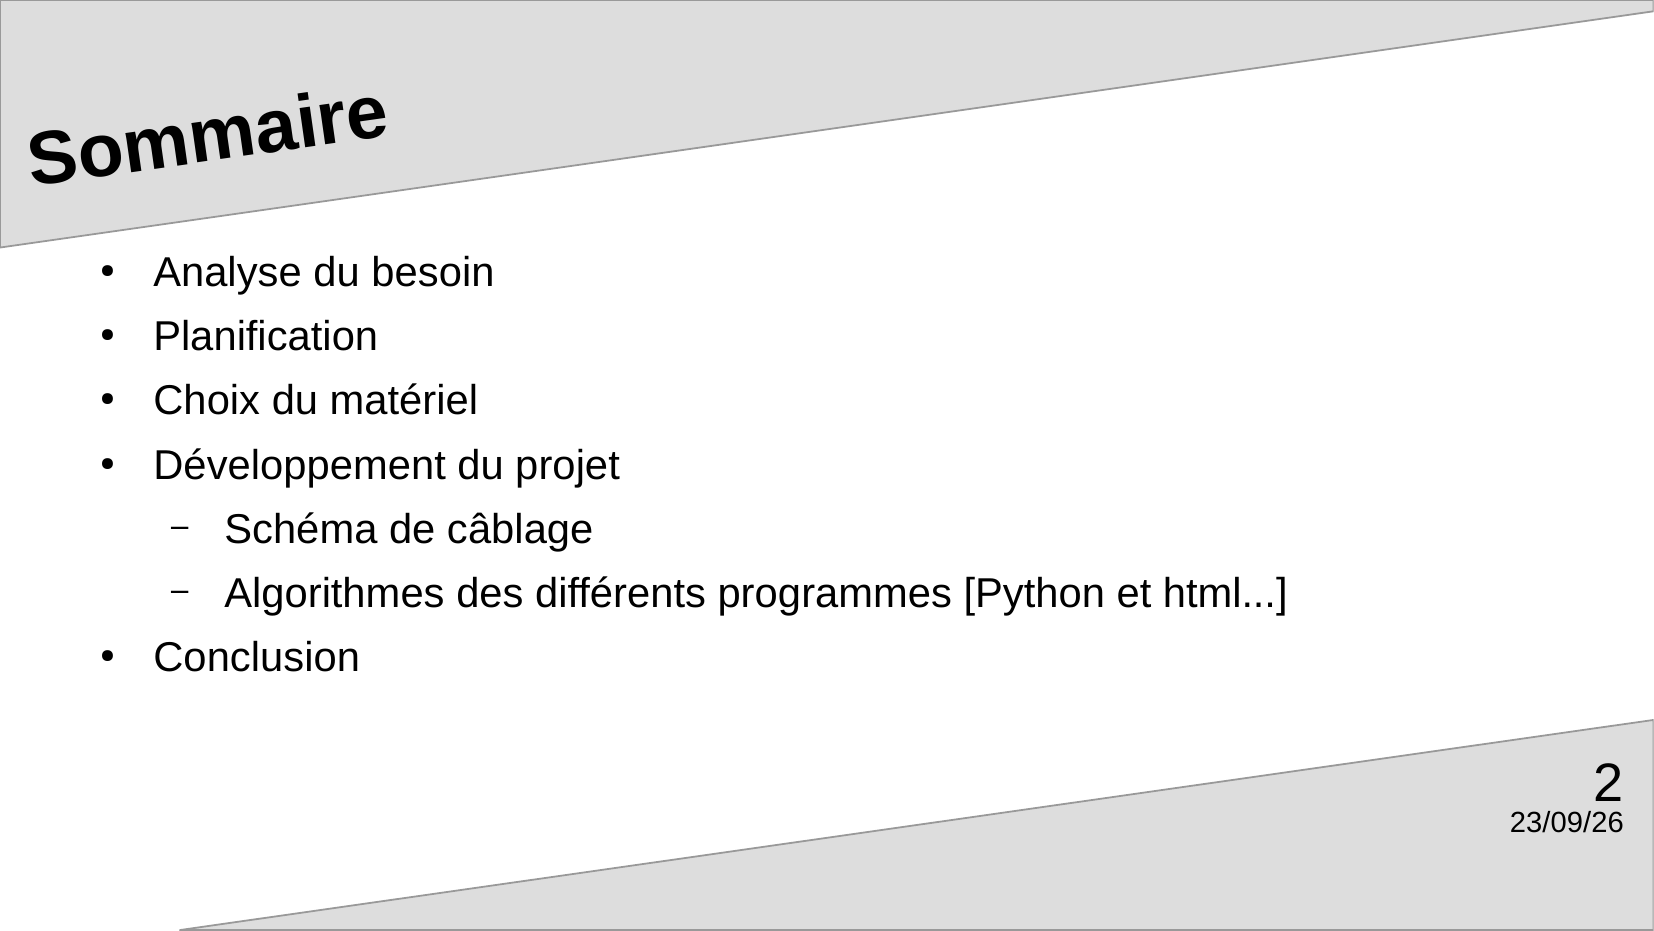

# Sommaire
Analyse du besoin
Planification
Choix du matériel
Développement du projet
Schéma de câblage
Algorithmes des différents programmes [Python et html...]
Conclusion
2